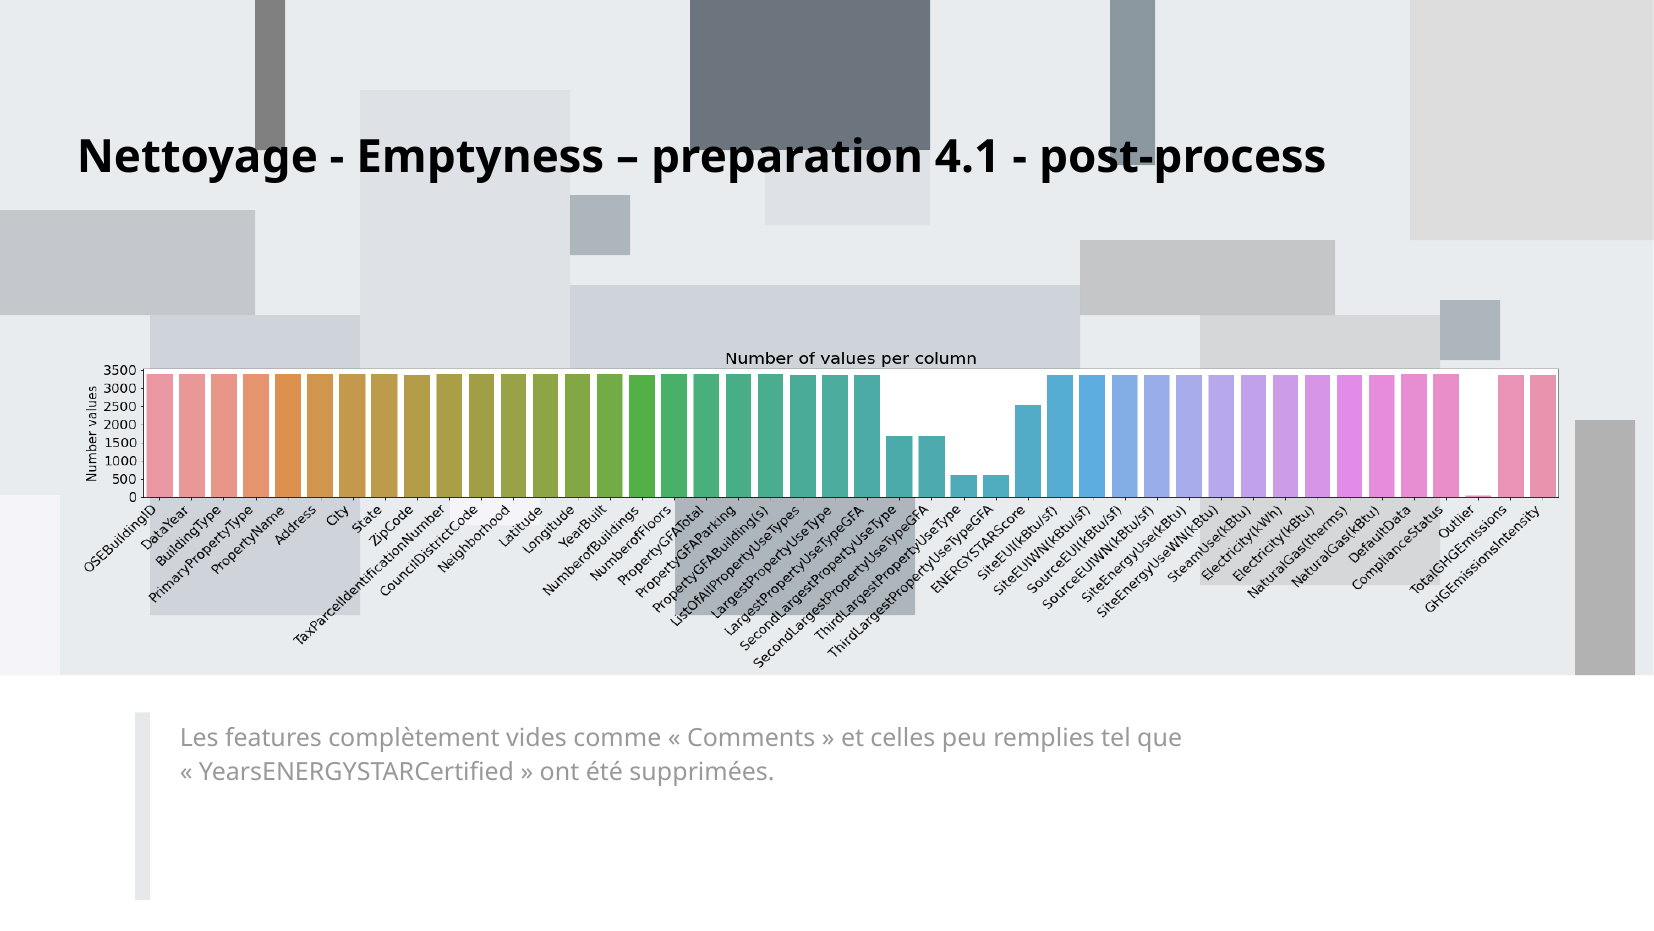

# Nettoyage - Emptyness – preparation 4.1 - post-process
Les features complètement vides comme « Comments » et celles peu remplies tel que « YearsENERGYSTARCertified » ont été supprimées.